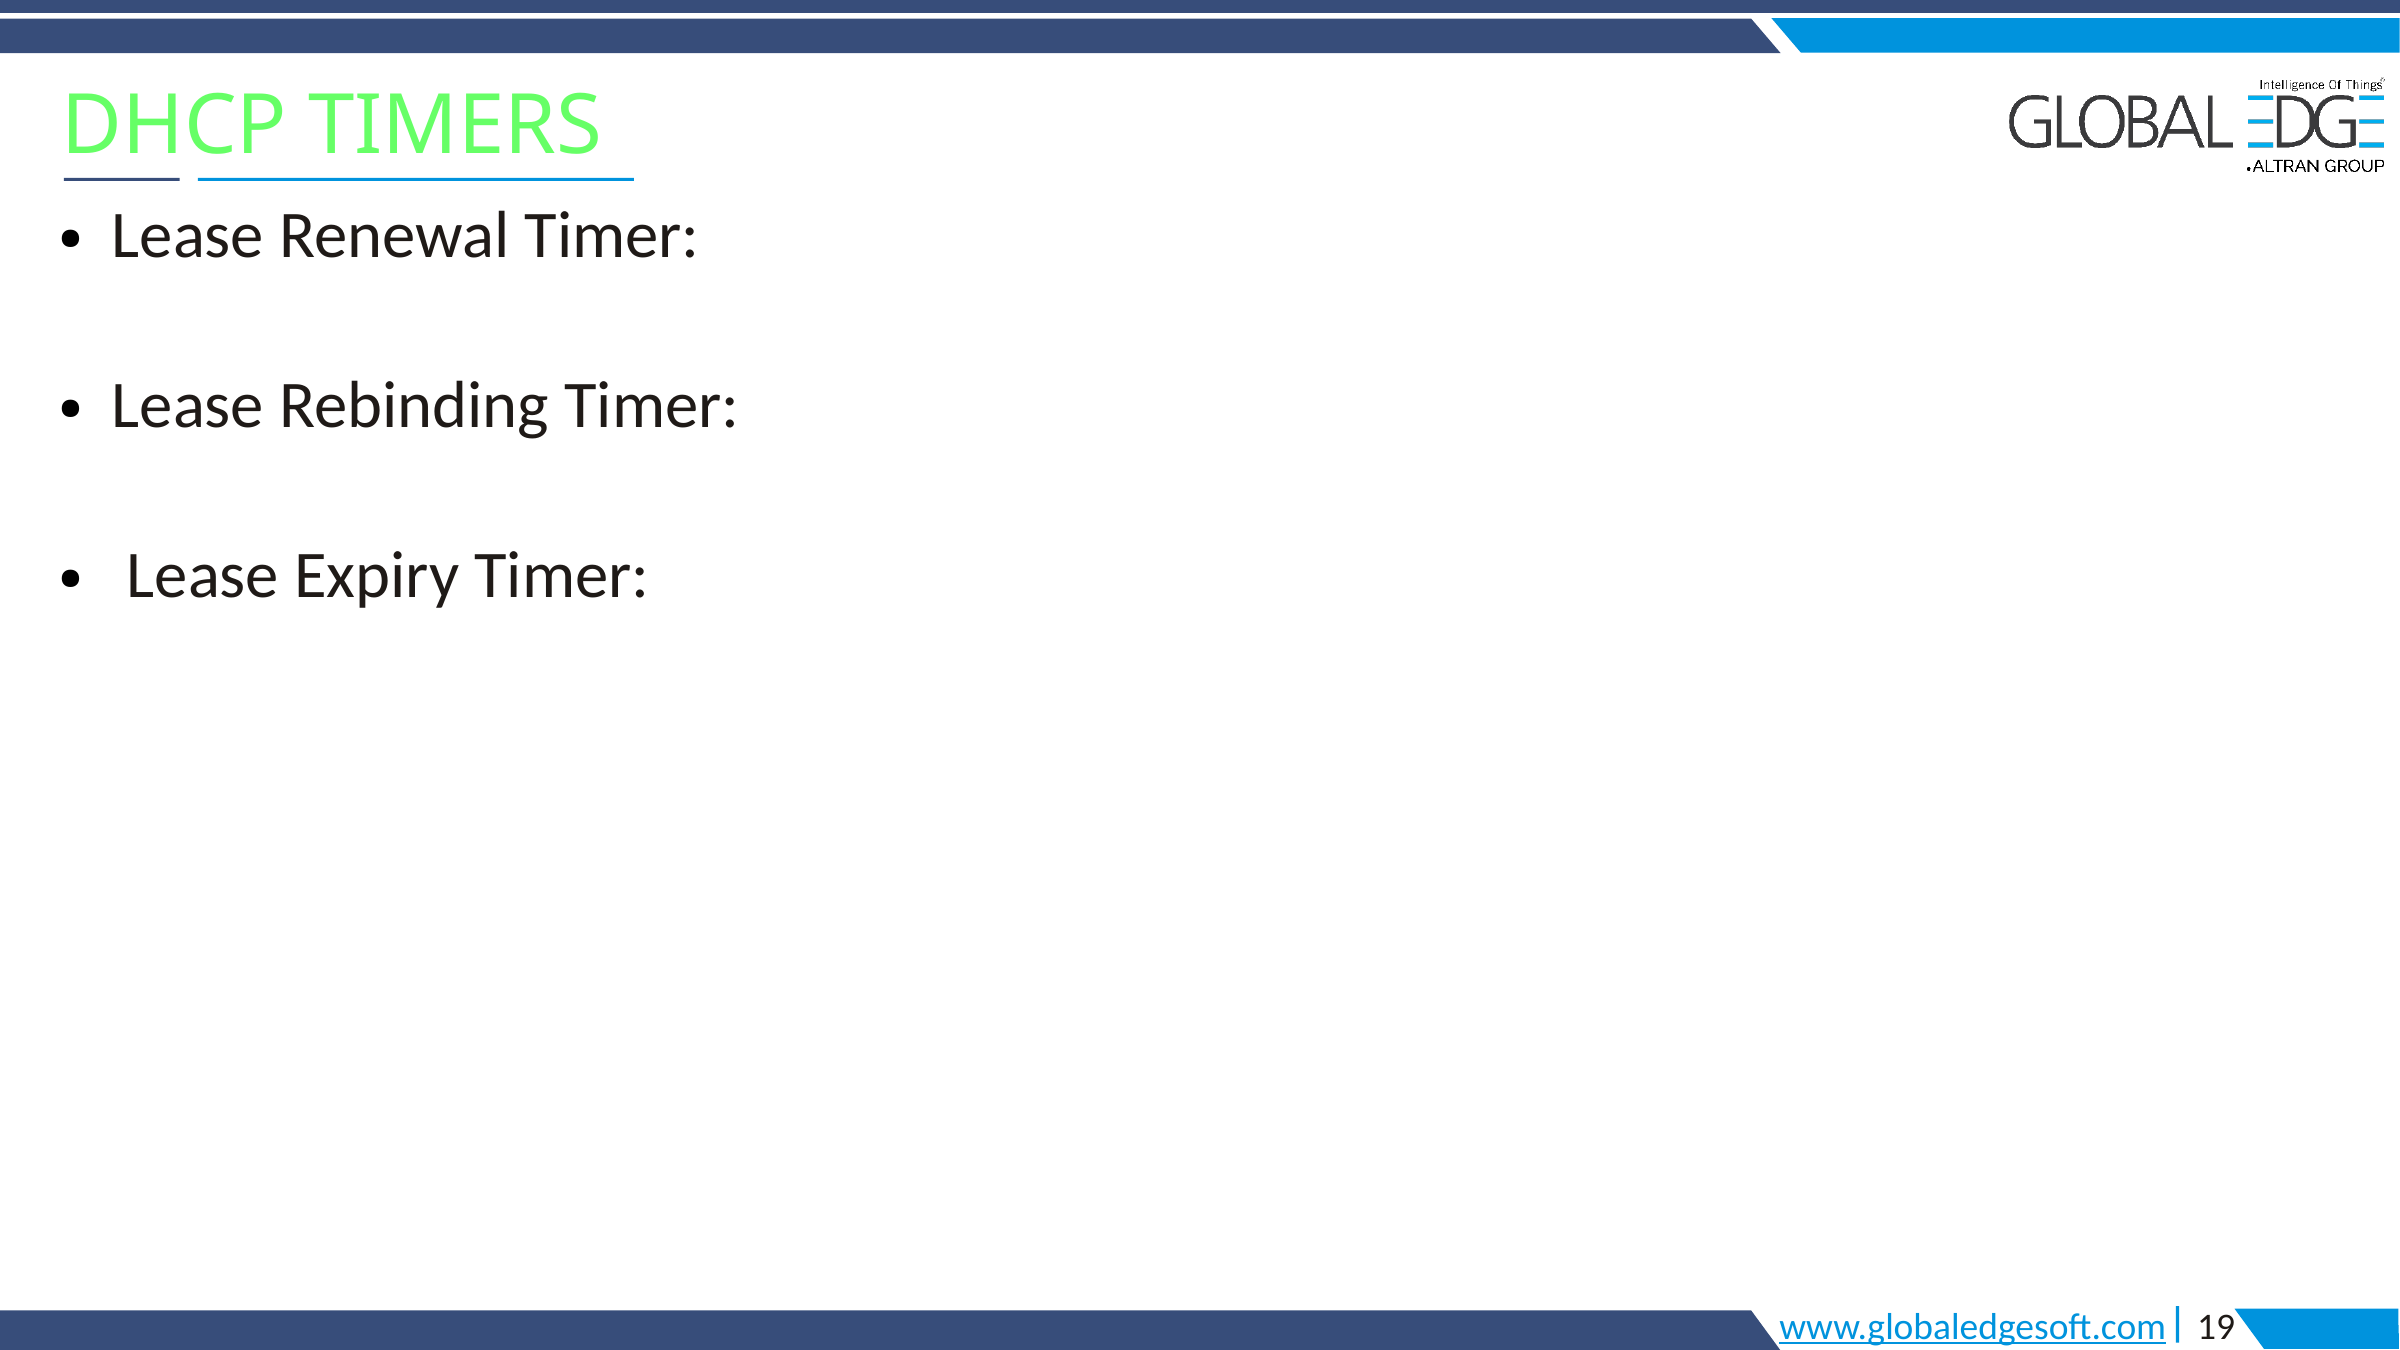

# DHCP TIMERS
Lease Renewal Timer:
Lease Rebinding Timer:
 Lease Expiry Timer: